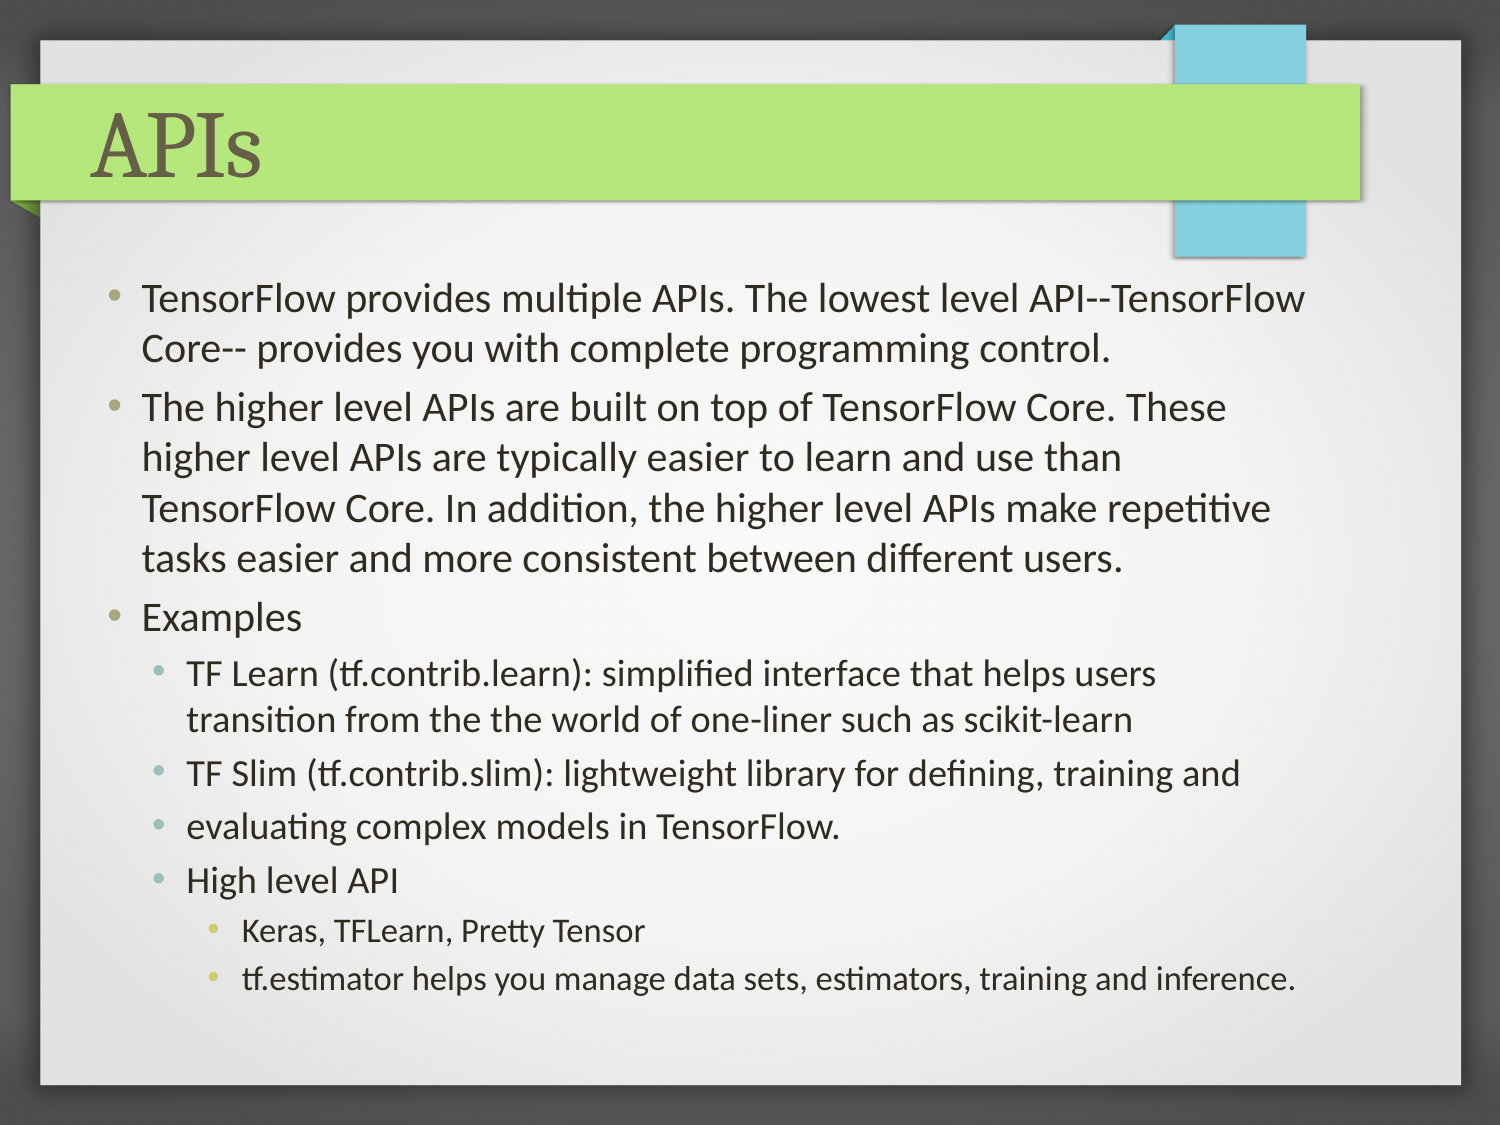

# APIs
TensorFlow provides multiple APIs. The lowest level API--TensorFlow Core-- provides you with complete programming control.
The higher level APIs are built on top of TensorFlow Core. These higher level APIs are typically easier to learn and use than TensorFlow Core. In addition, the higher level APIs make repetitive tasks easier and more consistent between different users.
Examples
TF Learn (tf.contrib.learn): simplified interface that helps users transition from the the world of one-liner such as scikit-learn
TF Slim (tf.contrib.slim): lightweight library for defining, training and
evaluating complex models in TensorFlow.
High level API
Keras, TFLearn, Pretty Tensor
tf.estimator helps you manage data sets, estimators, training and inference.